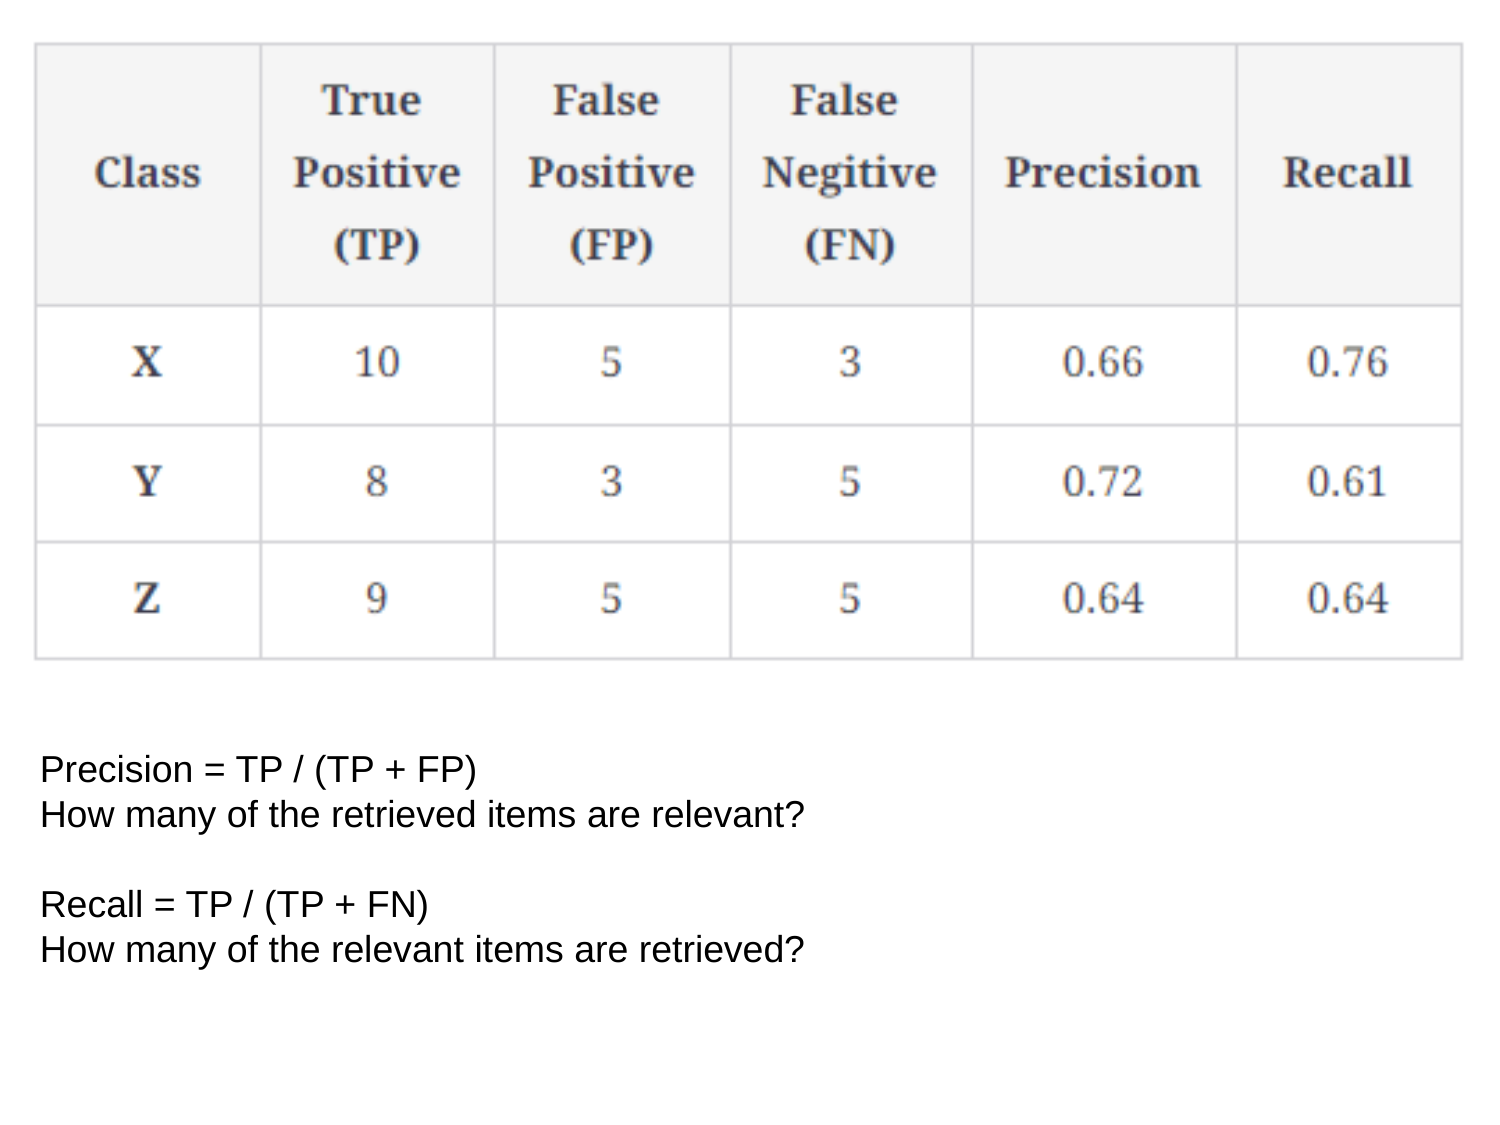

Precision = TP / (TP + FP)
How many of the retrieved items are relevant?
Recall = TP / (TP + FN)
How many of the relevant items are retrieved?